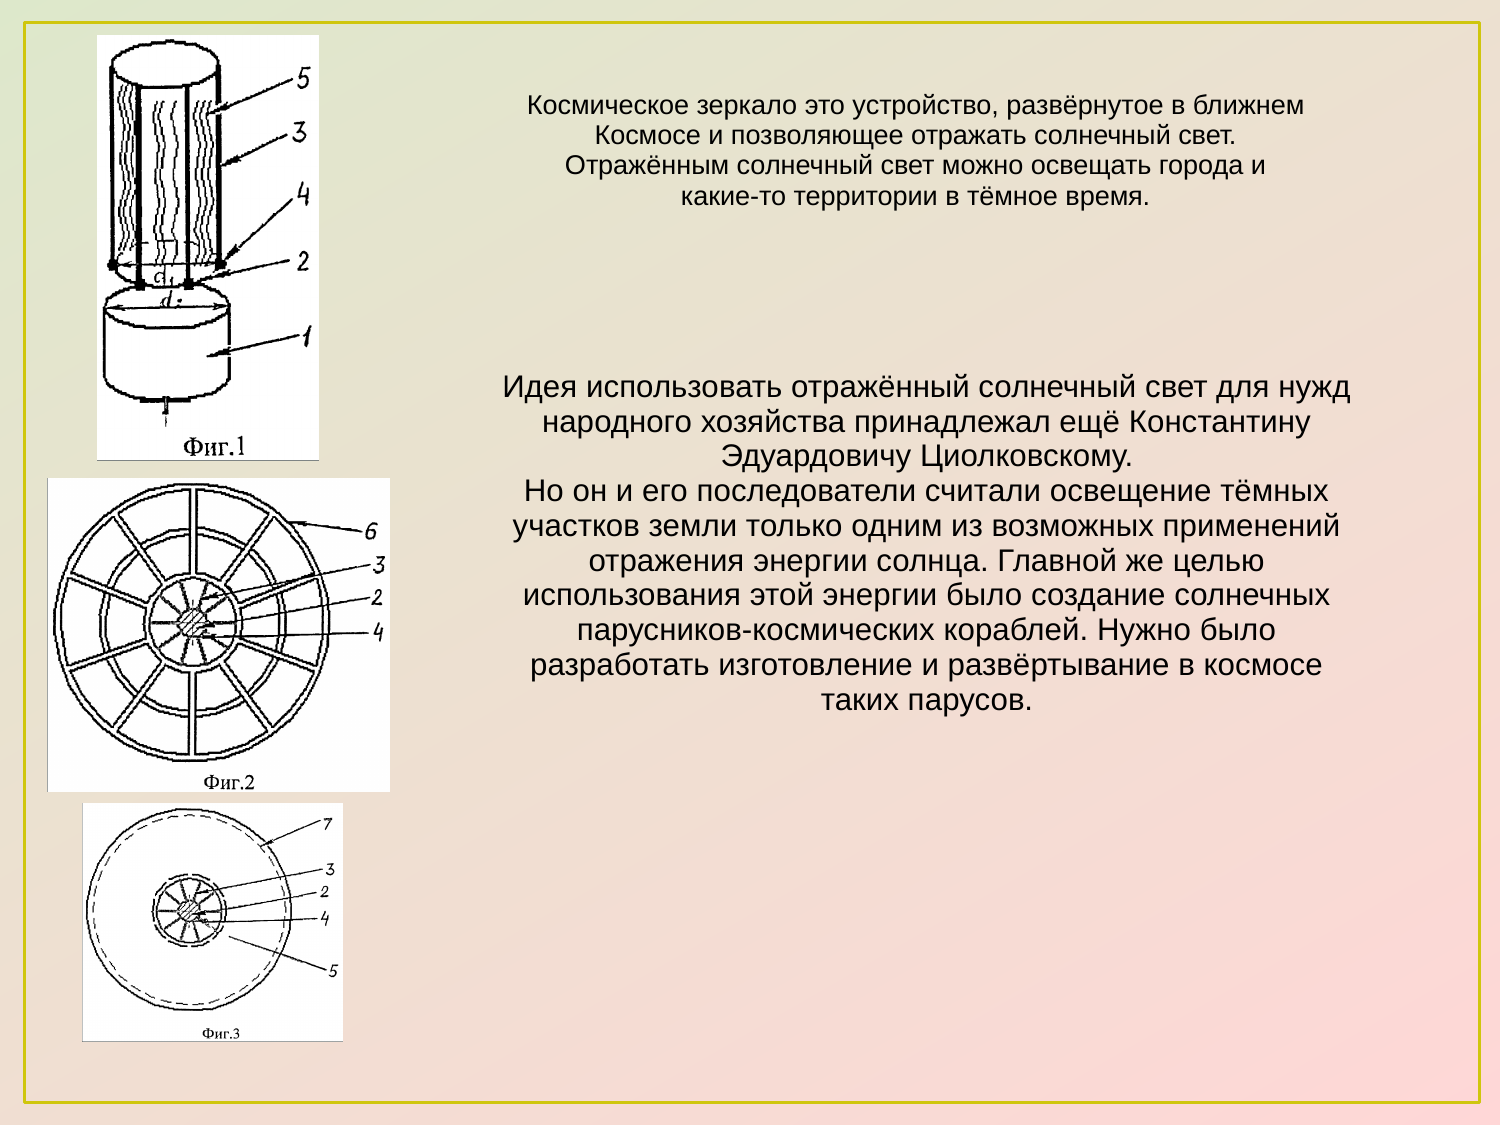

Космическое зеркало это устройство, развёрнутое в ближнем Космосе и позволяющее отражать солнечный свет.
Отражённым солнечный свет можно освещать города и какие-то территории в тёмное время.
Идея использовать отражённый солнечный свет для нужд народного хозяйства принадлежал ещё Константину Эдуардовичу Циолковскому.
Но он и его последователи считали освещение тёмных участков земли только одним из возможных применений отражения энергии солнца. Главной же целью использования этой энергии было создание солнечных парусников-космических кораблей. Нужно было разработать изготовление и развёртывание в космосе таких парусов.